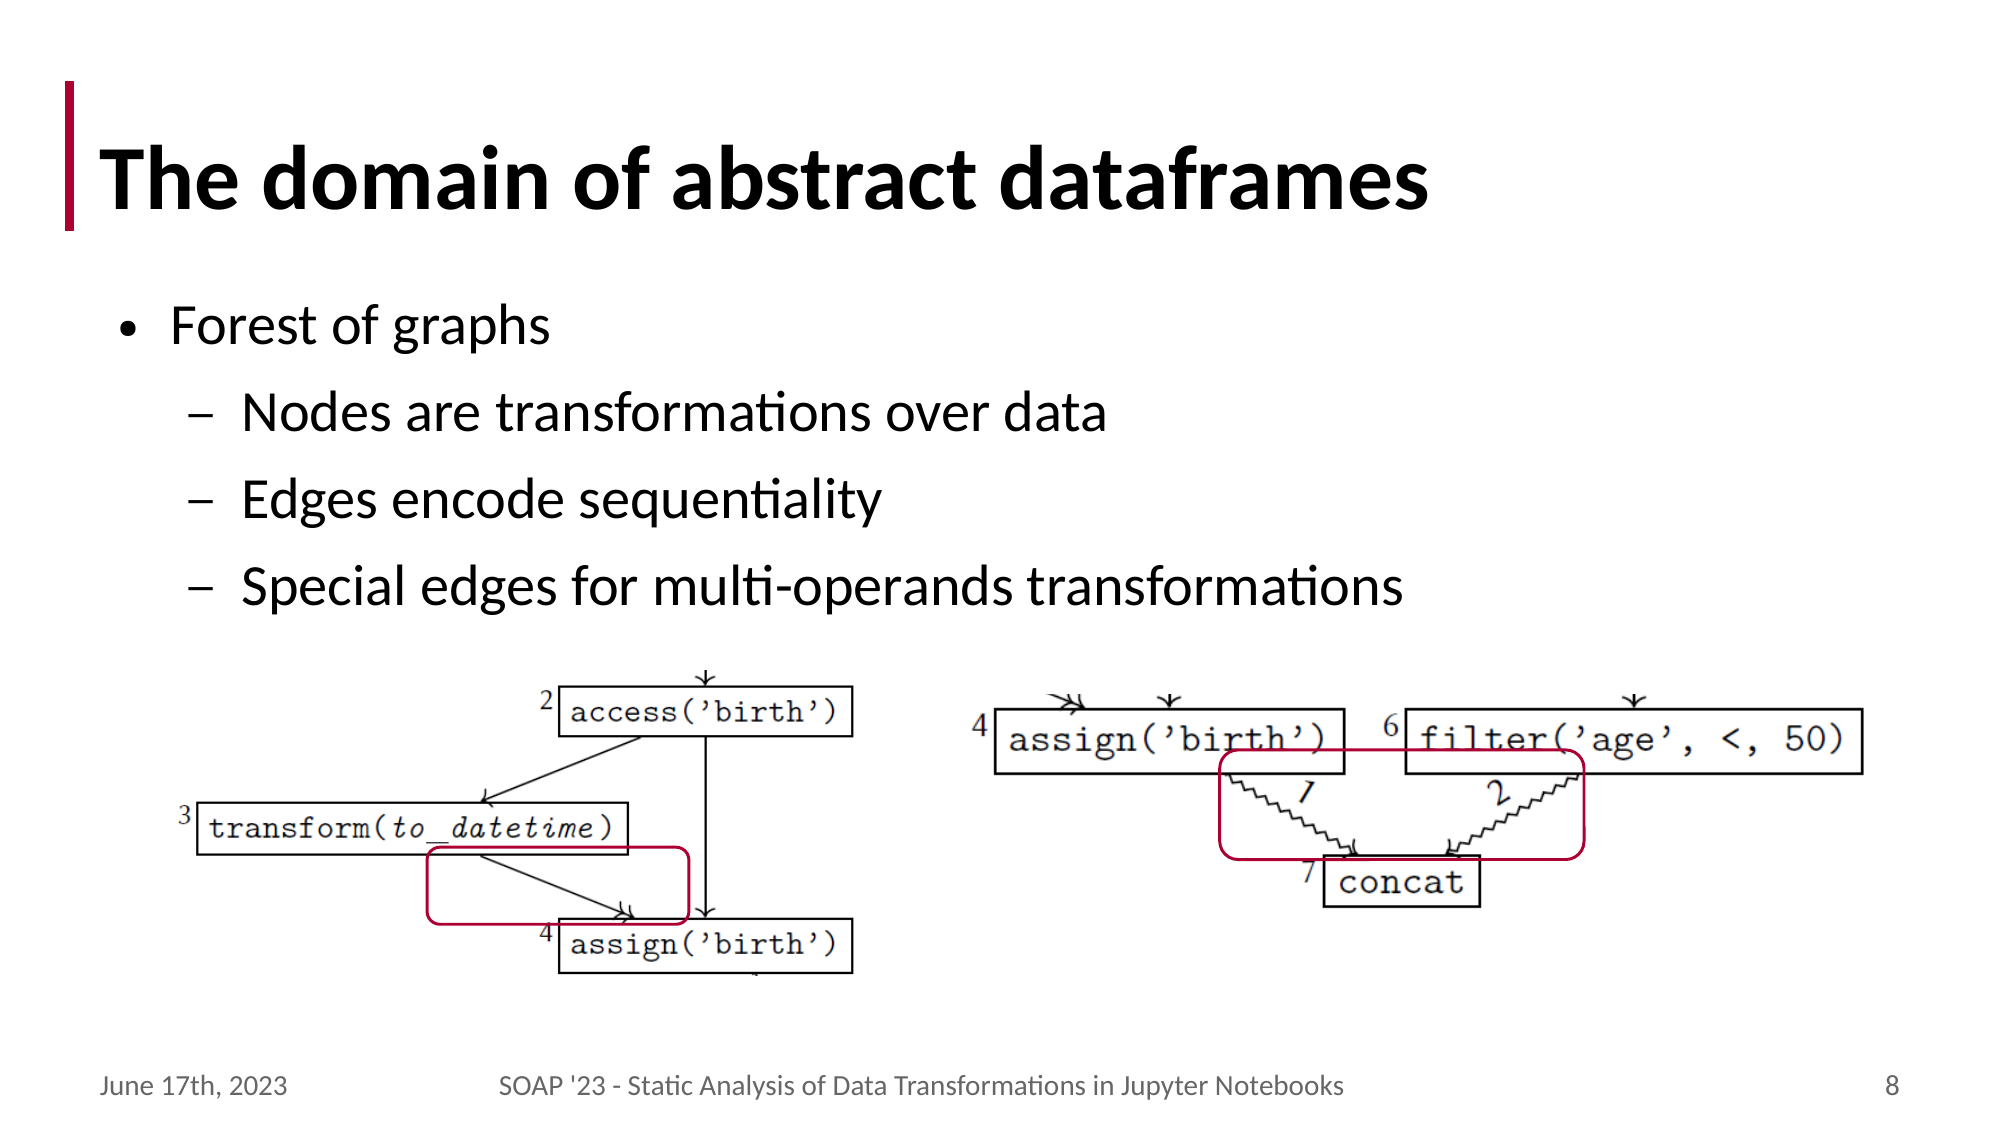

# The domain of abstract dataframes
Forest of graphs
Nodes are transformations over data
Edges encode sequentiality
Special edges for multi-operands transformations
June 17th, 2023
SOAP '23 - Static Analysis of Data Transformations in Jupyter Notebooks
8